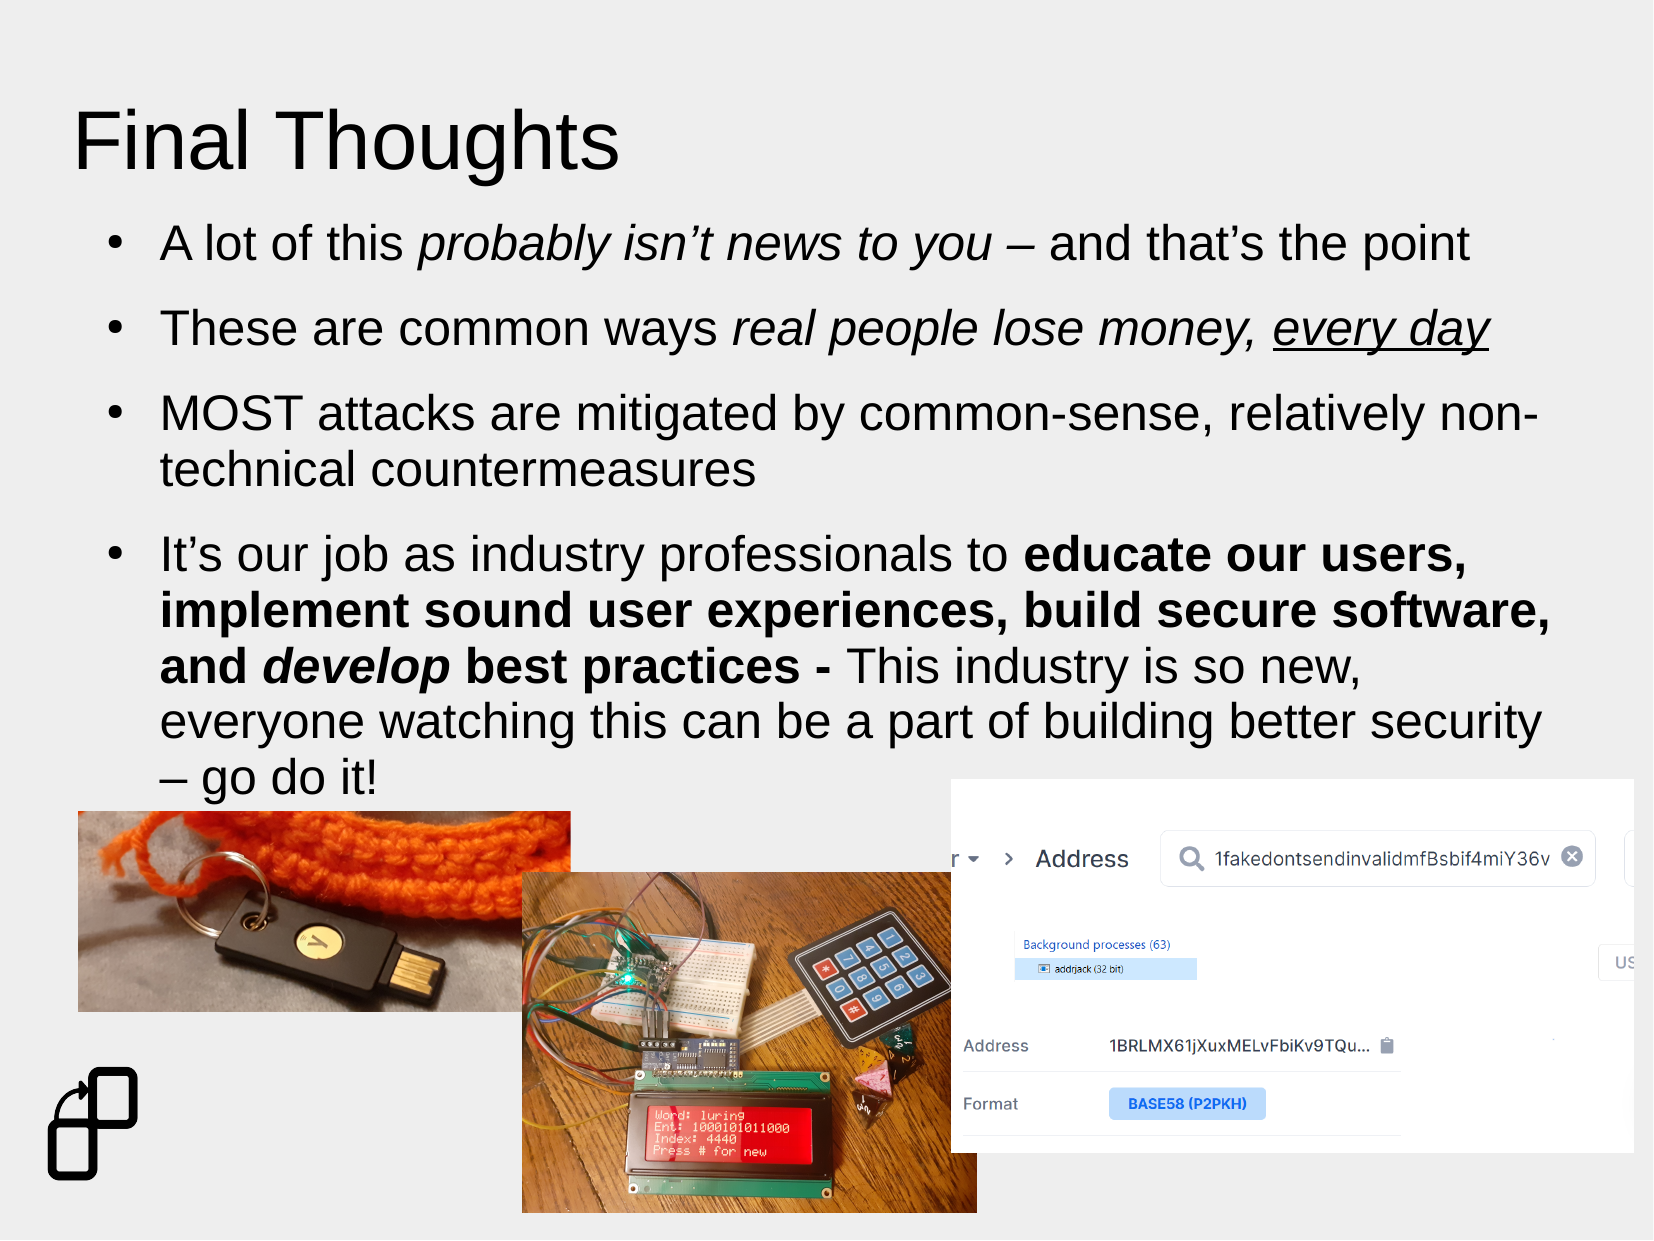

Final Thoughts
# A lot of this probably isn’t news to you – and that’s the point
These are common ways real people lose money, every day
MOST attacks are mitigated by common-sense, relatively non-technical countermeasures
It’s our job as industry professionals to educate our users, implement sound user experiences, build secure software, and develop best practices - This industry is so new, everyone watching this can be a part of building better security – go do it!